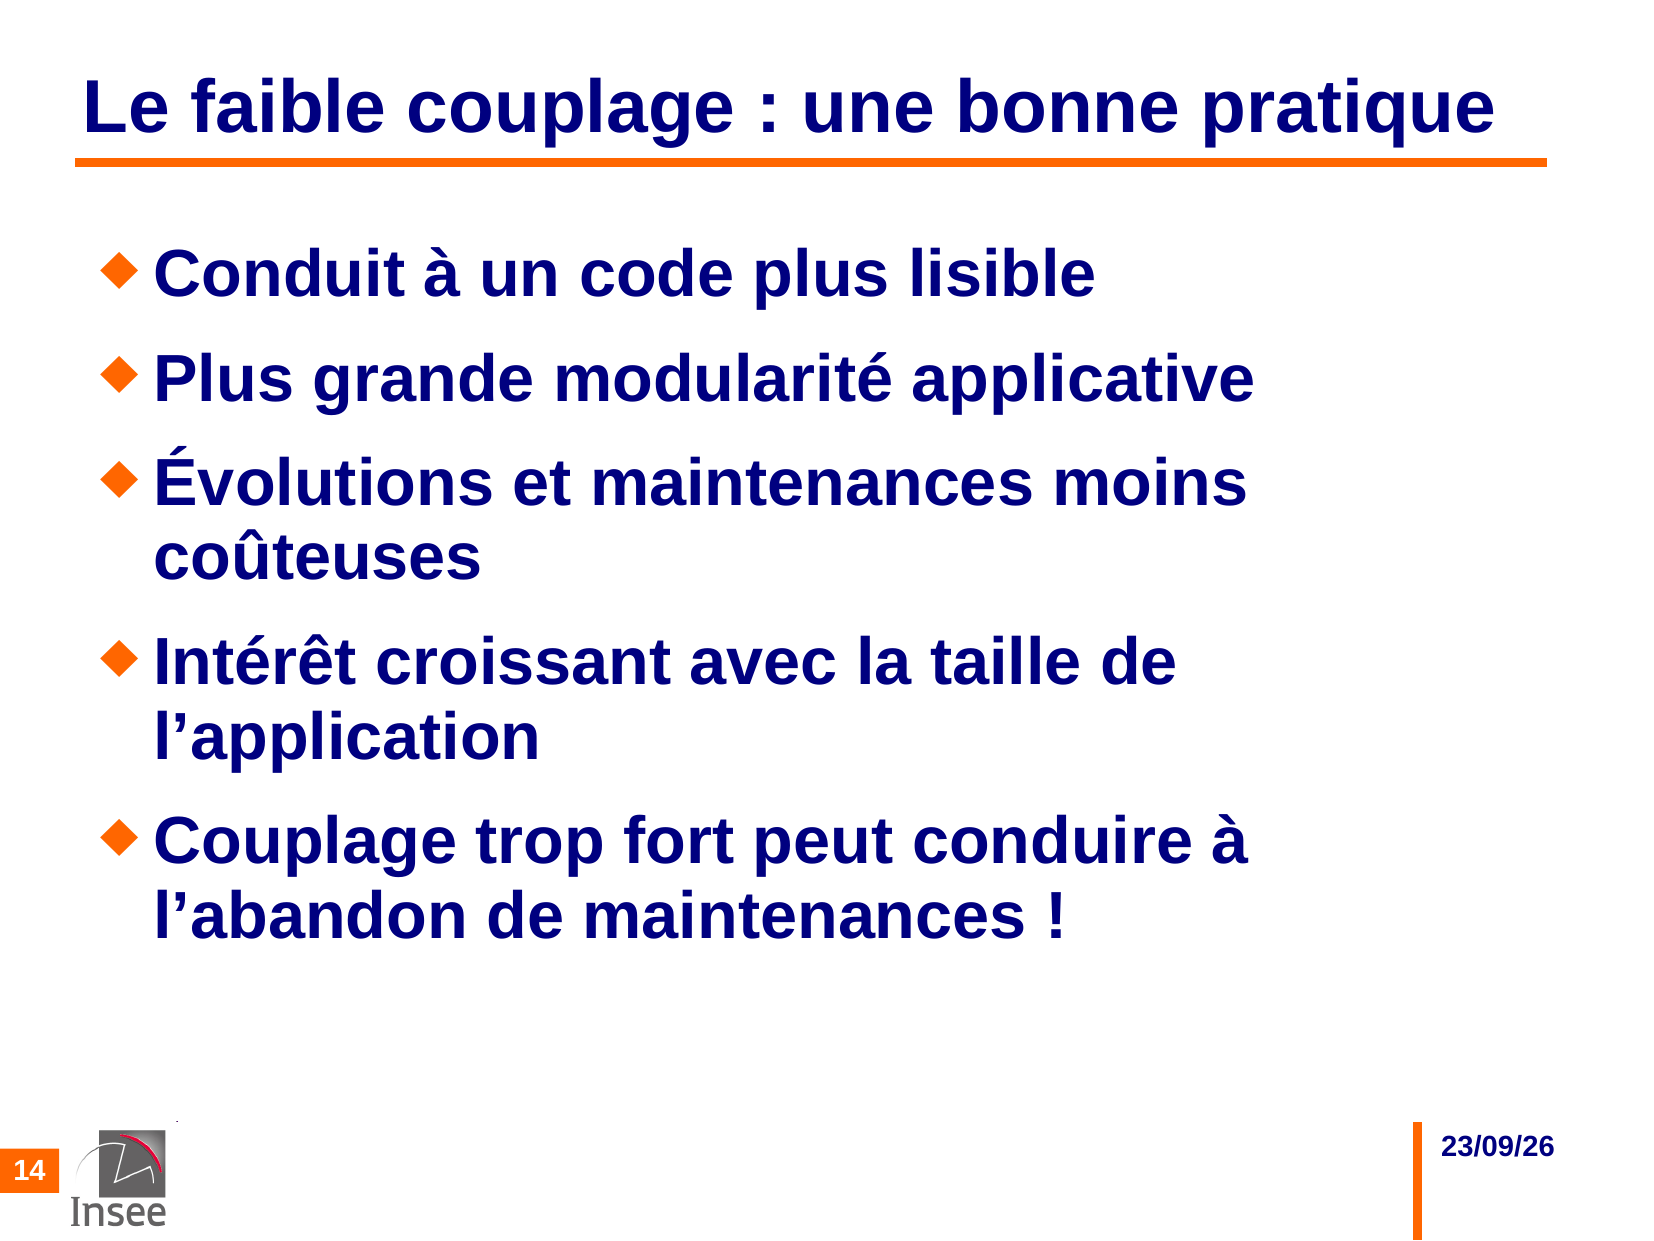

# Le faible couplage : une bonne pratique
Conduit à un code plus lisible
Plus grande modularité applicative
Évolutions et maintenances moins coûteuses
Intérêt croissant avec la taille de l’application
Couplage trop fort peut conduire à l’abandon de maintenances !
14